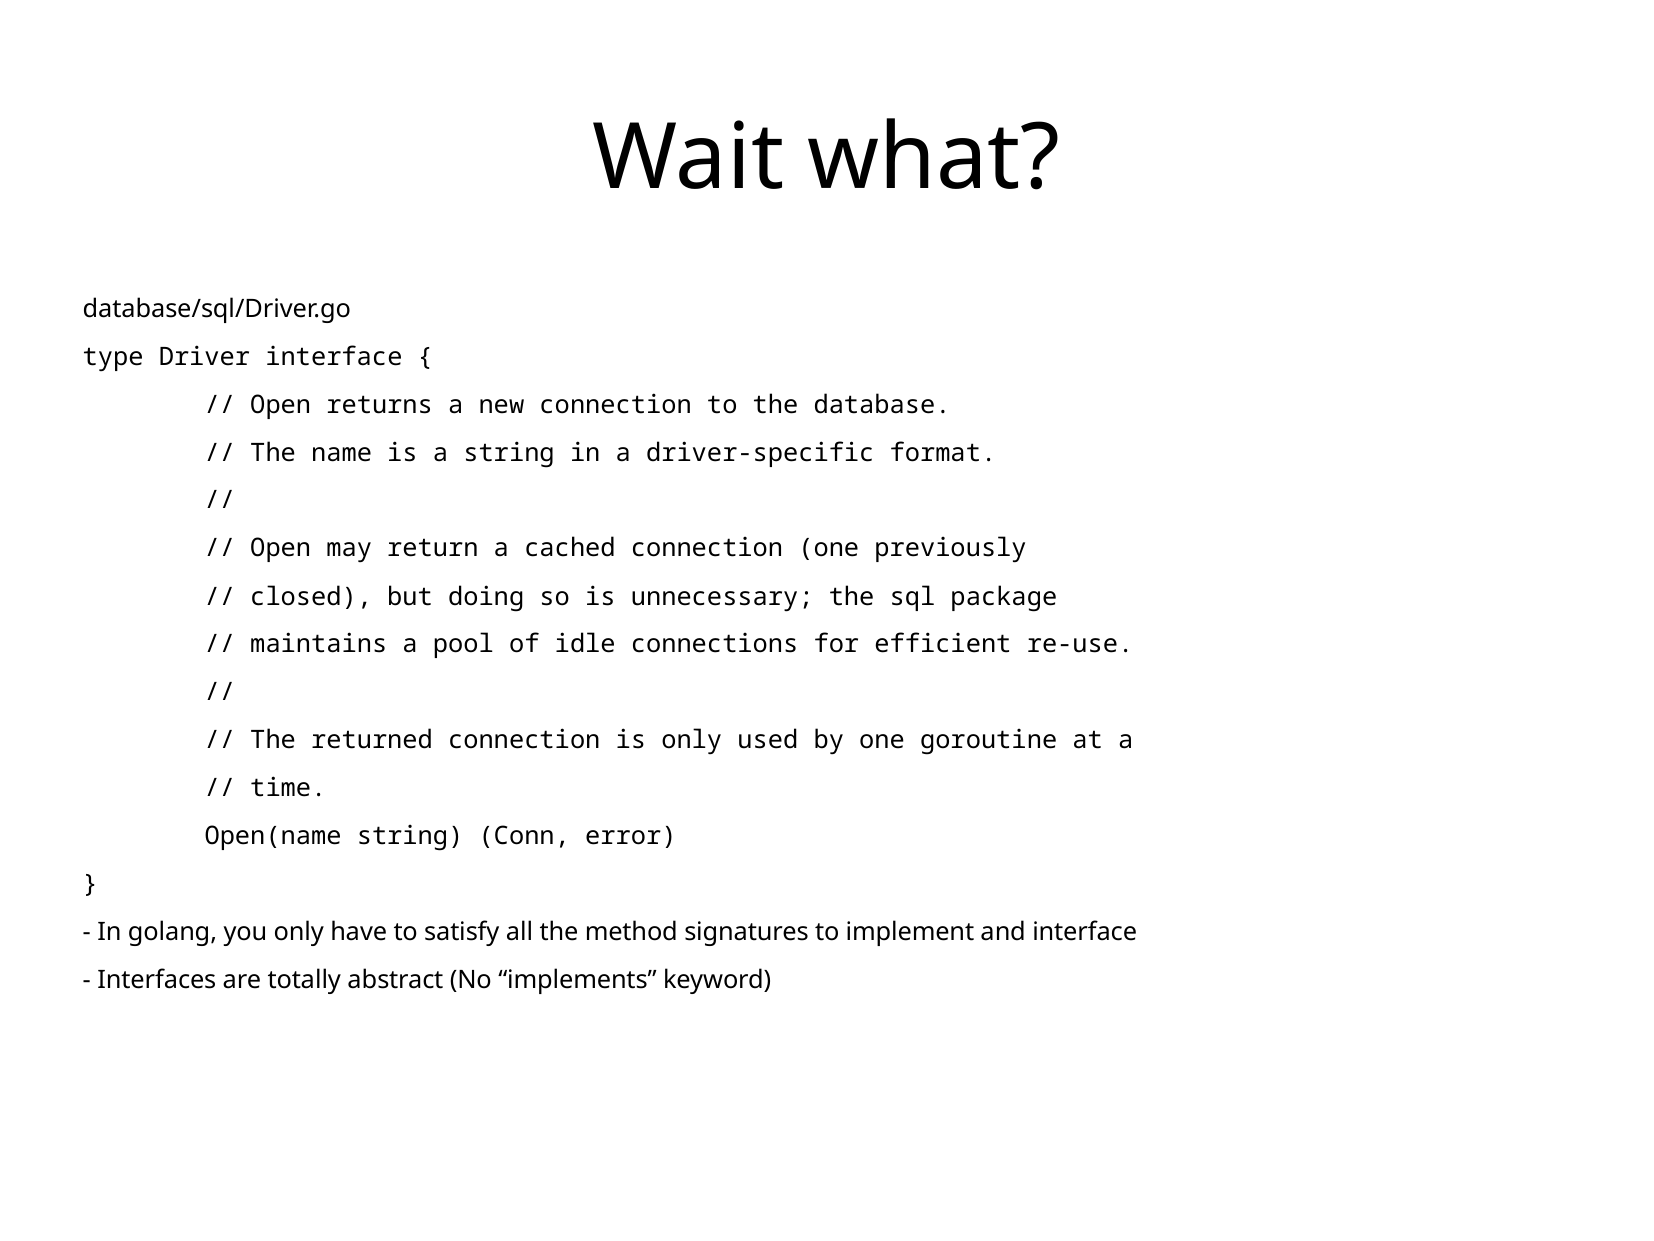

# Wait what?
database/sql/Driver.go
type Driver interface {
 // Open returns a new connection to the database.
 // The name is a string in a driver-specific format.
 //
 // Open may return a cached connection (one previously
 // closed), but doing so is unnecessary; the sql package
 // maintains a pool of idle connections for efficient re-use.
 //
 // The returned connection is only used by one goroutine at a
 // time.
 Open(name string) (Conn, error)
}
- In golang, you only have to satisfy all the method signatures to implement and interface
- Interfaces are totally abstract (No “implements” keyword)